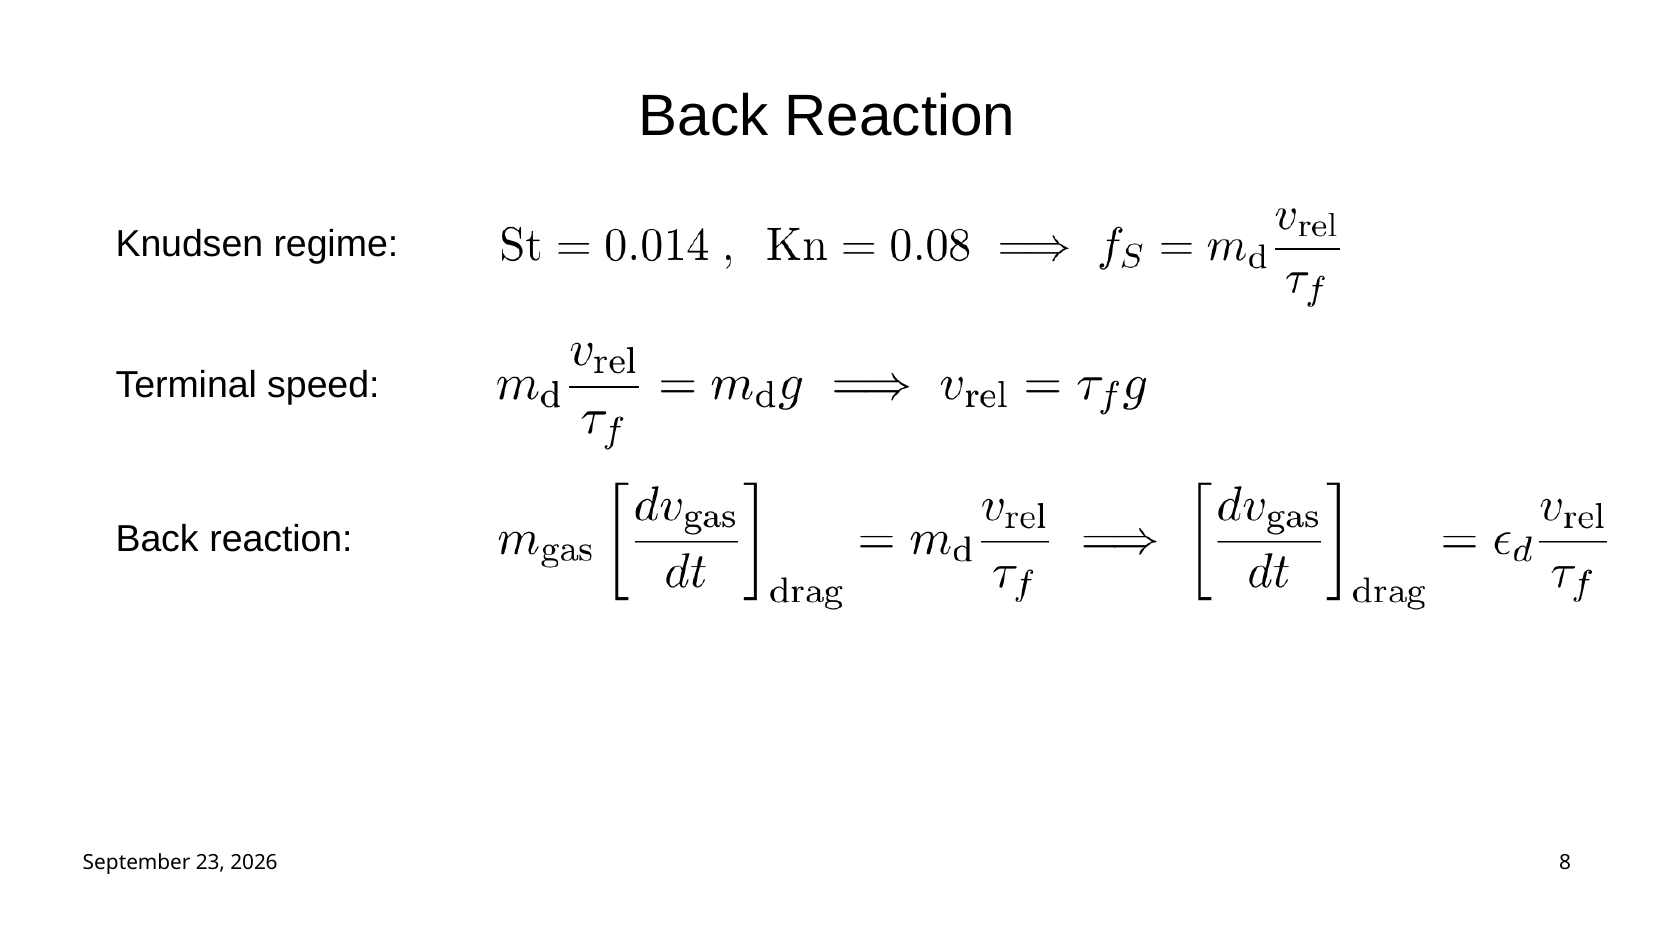

# Back Reaction
Knudsen regime:
Terminal speed:
Back reaction:
22 May 2018
8